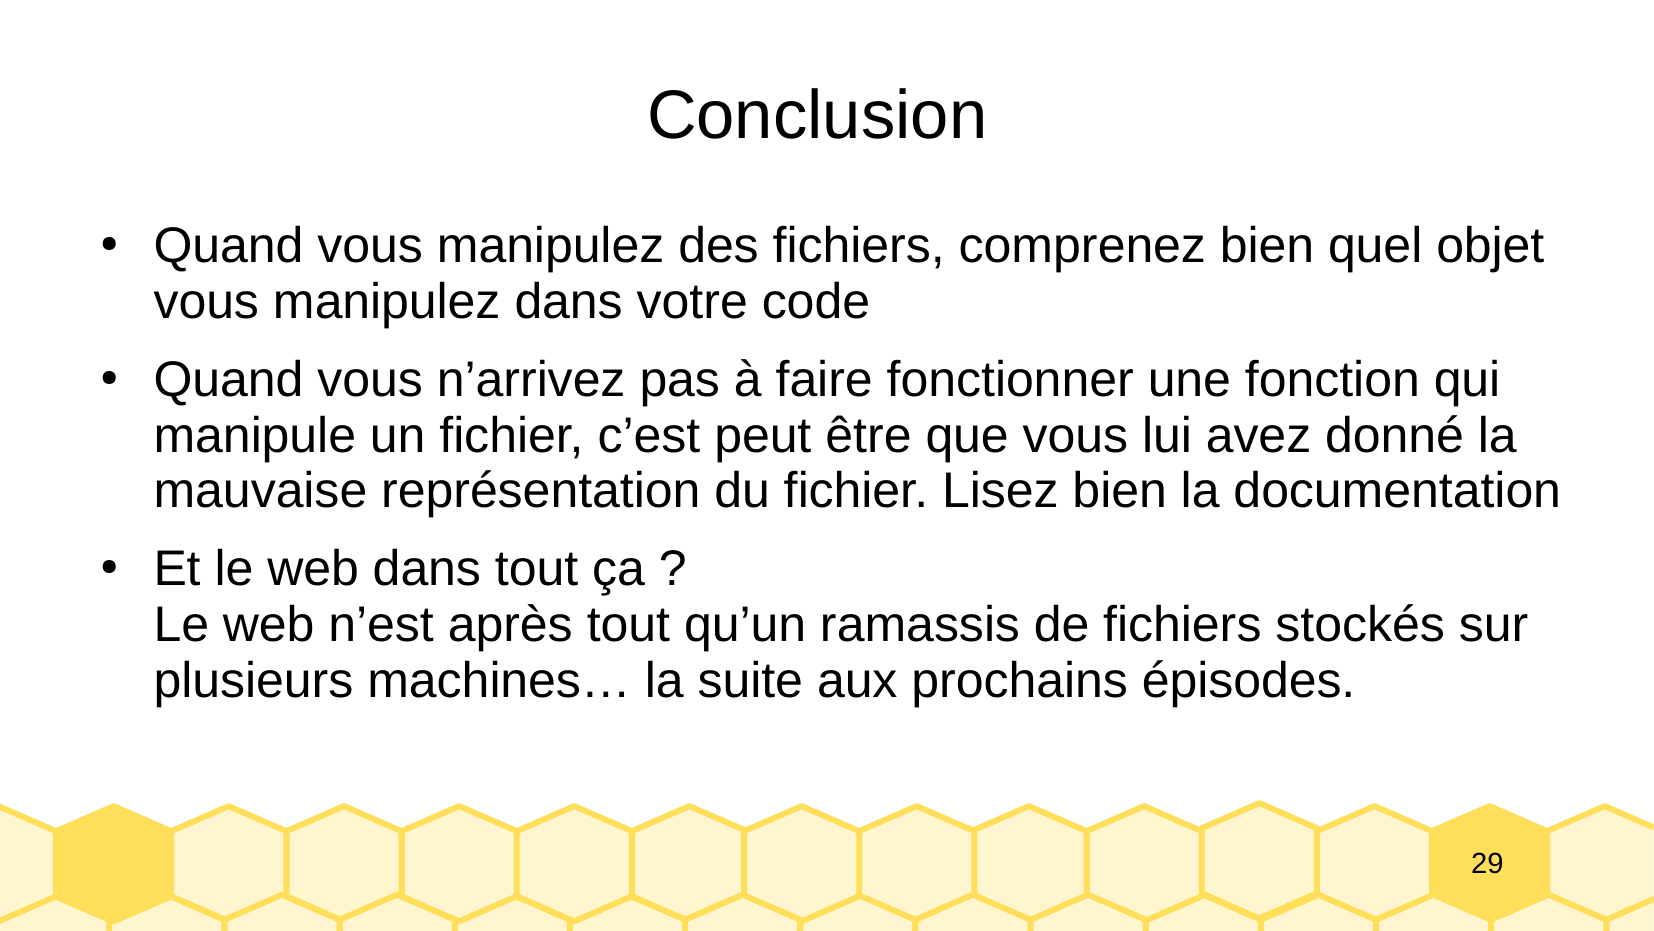

# Conclusion
Quand vous manipulez des fichiers, comprenez bien quel objet vous manipulez dans votre code
Quand vous n’arrivez pas à faire fonctionner une fonction qui manipule un fichier, c’est peut être que vous lui avez donné la mauvaise représentation du fichier. Lisez bien la documentation
Et le web dans tout ça ?
Le web n’est après tout qu’un ramassis de fichiers stockés sur plusieurs machines… la suite aux prochains épisodes.